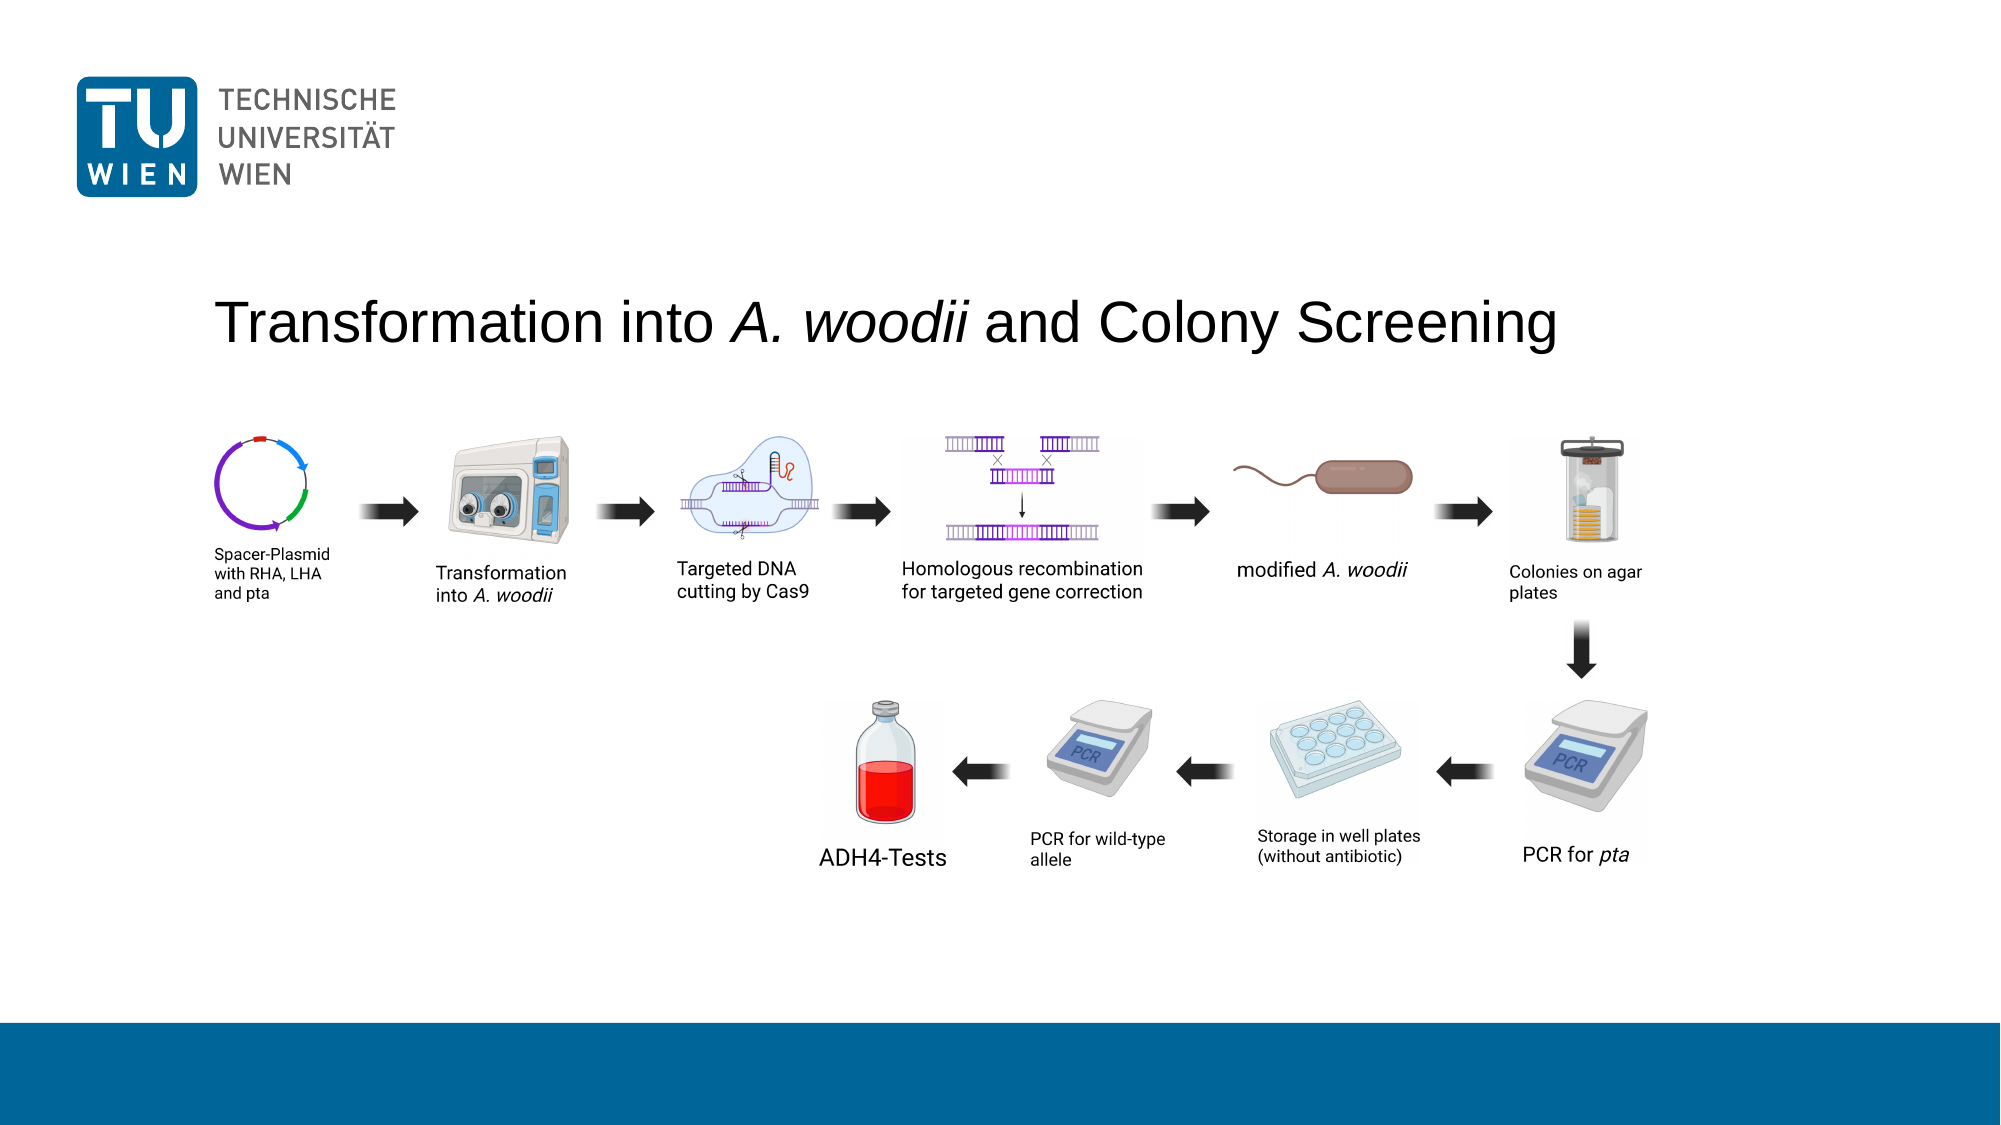

# Transformation into A. woodii and Colony Screening